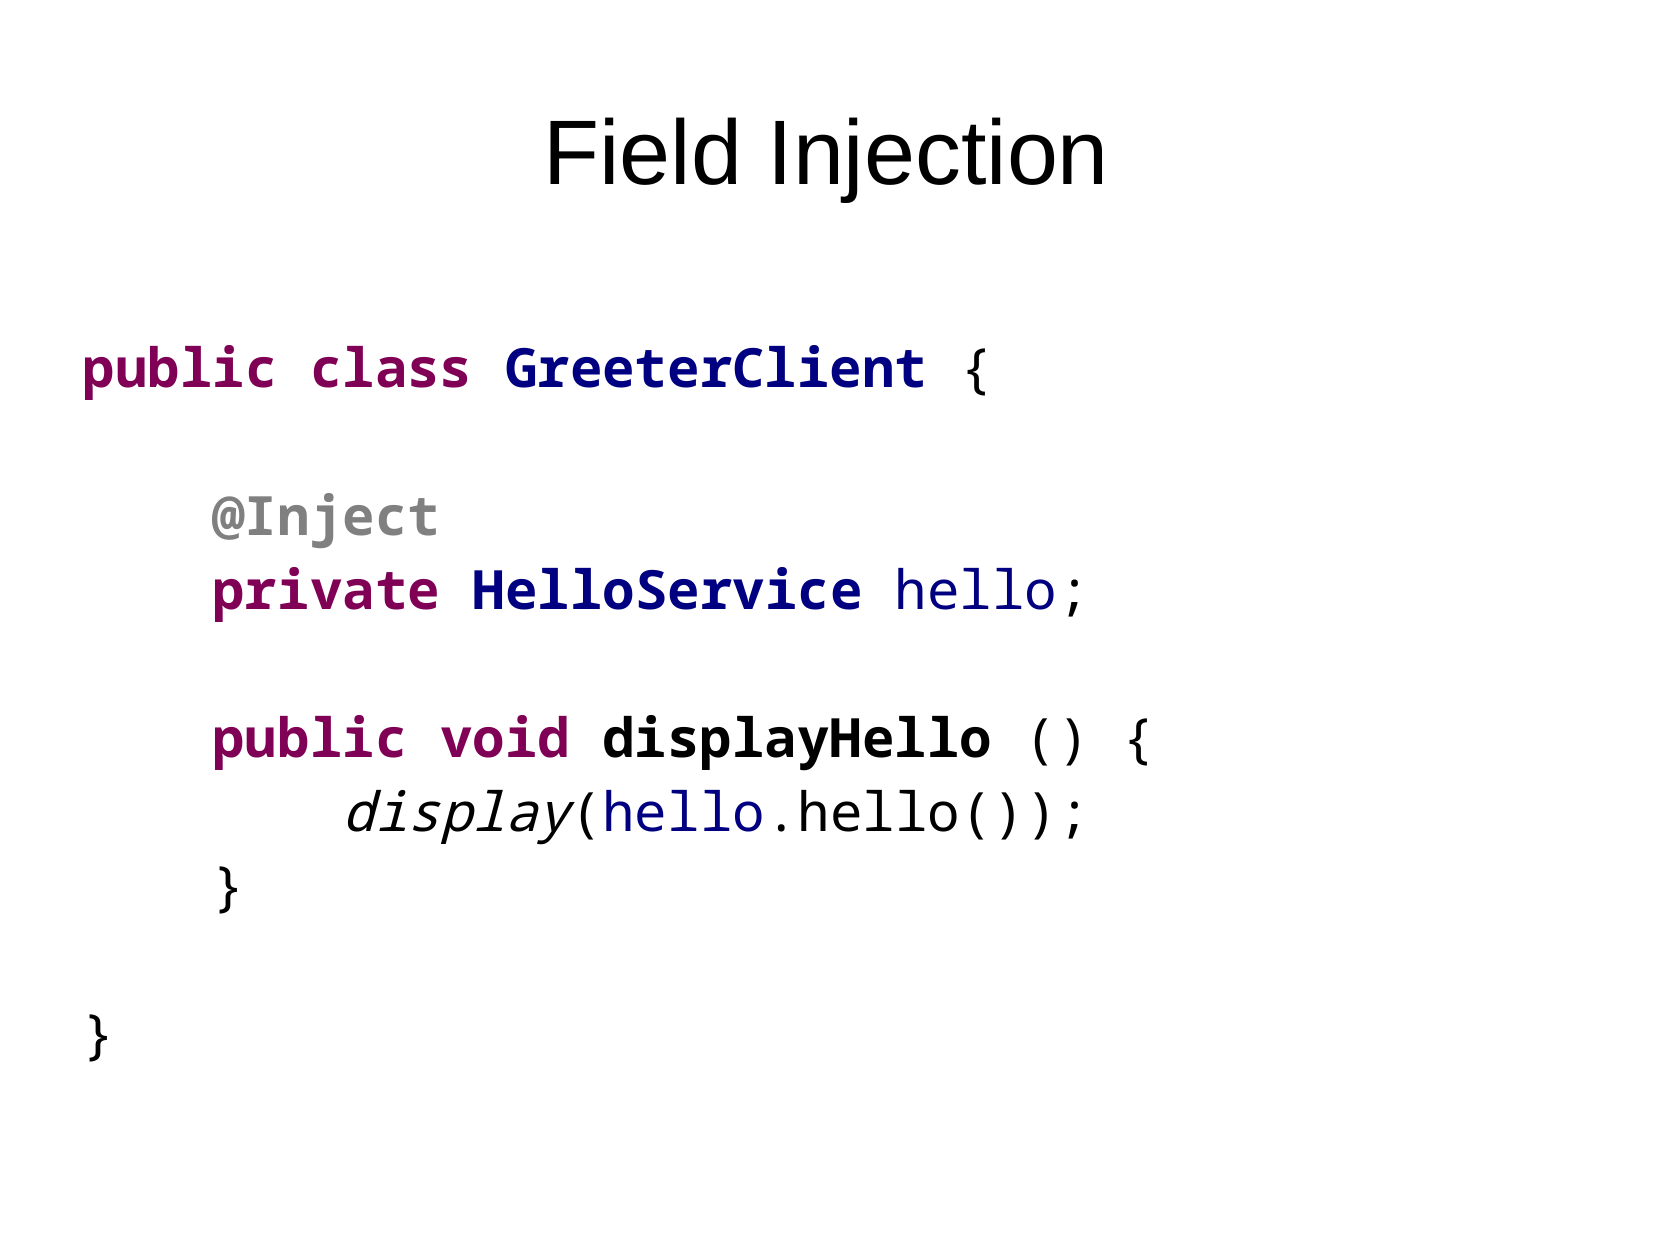

# Field Injection
public class GreeterClient {
 @Inject
 private HelloService hello;
 public void displayHello () {
 display(hello.hello());
 }
}